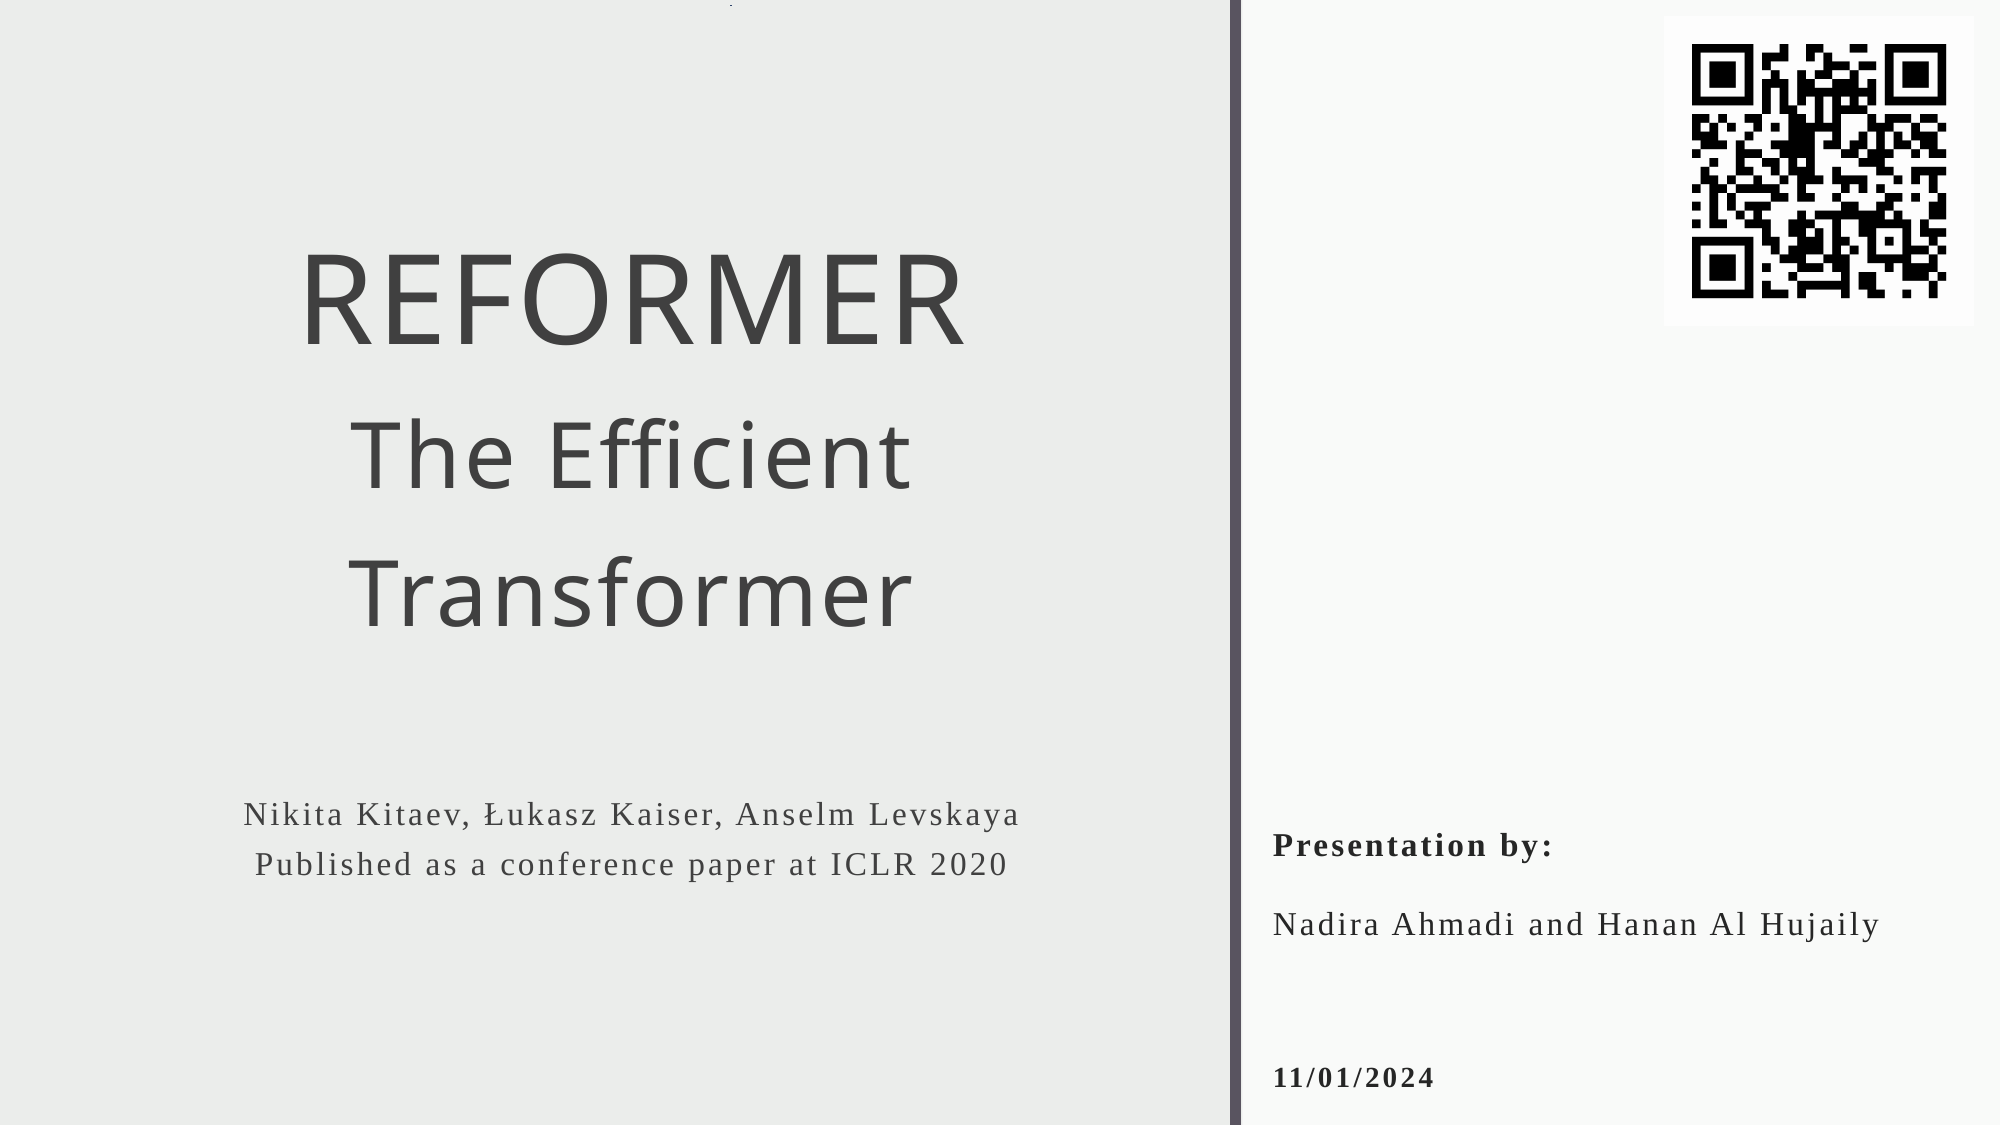

# Reformer The Efficient Transformer Nikita Kitaev, Łukasz Kaiser, Anselm Levskaya Published as a conference paper at ICLR 2020
Presentation by:
Nadira Ahmadi and Hanan Al Hujaily
11/01/2024